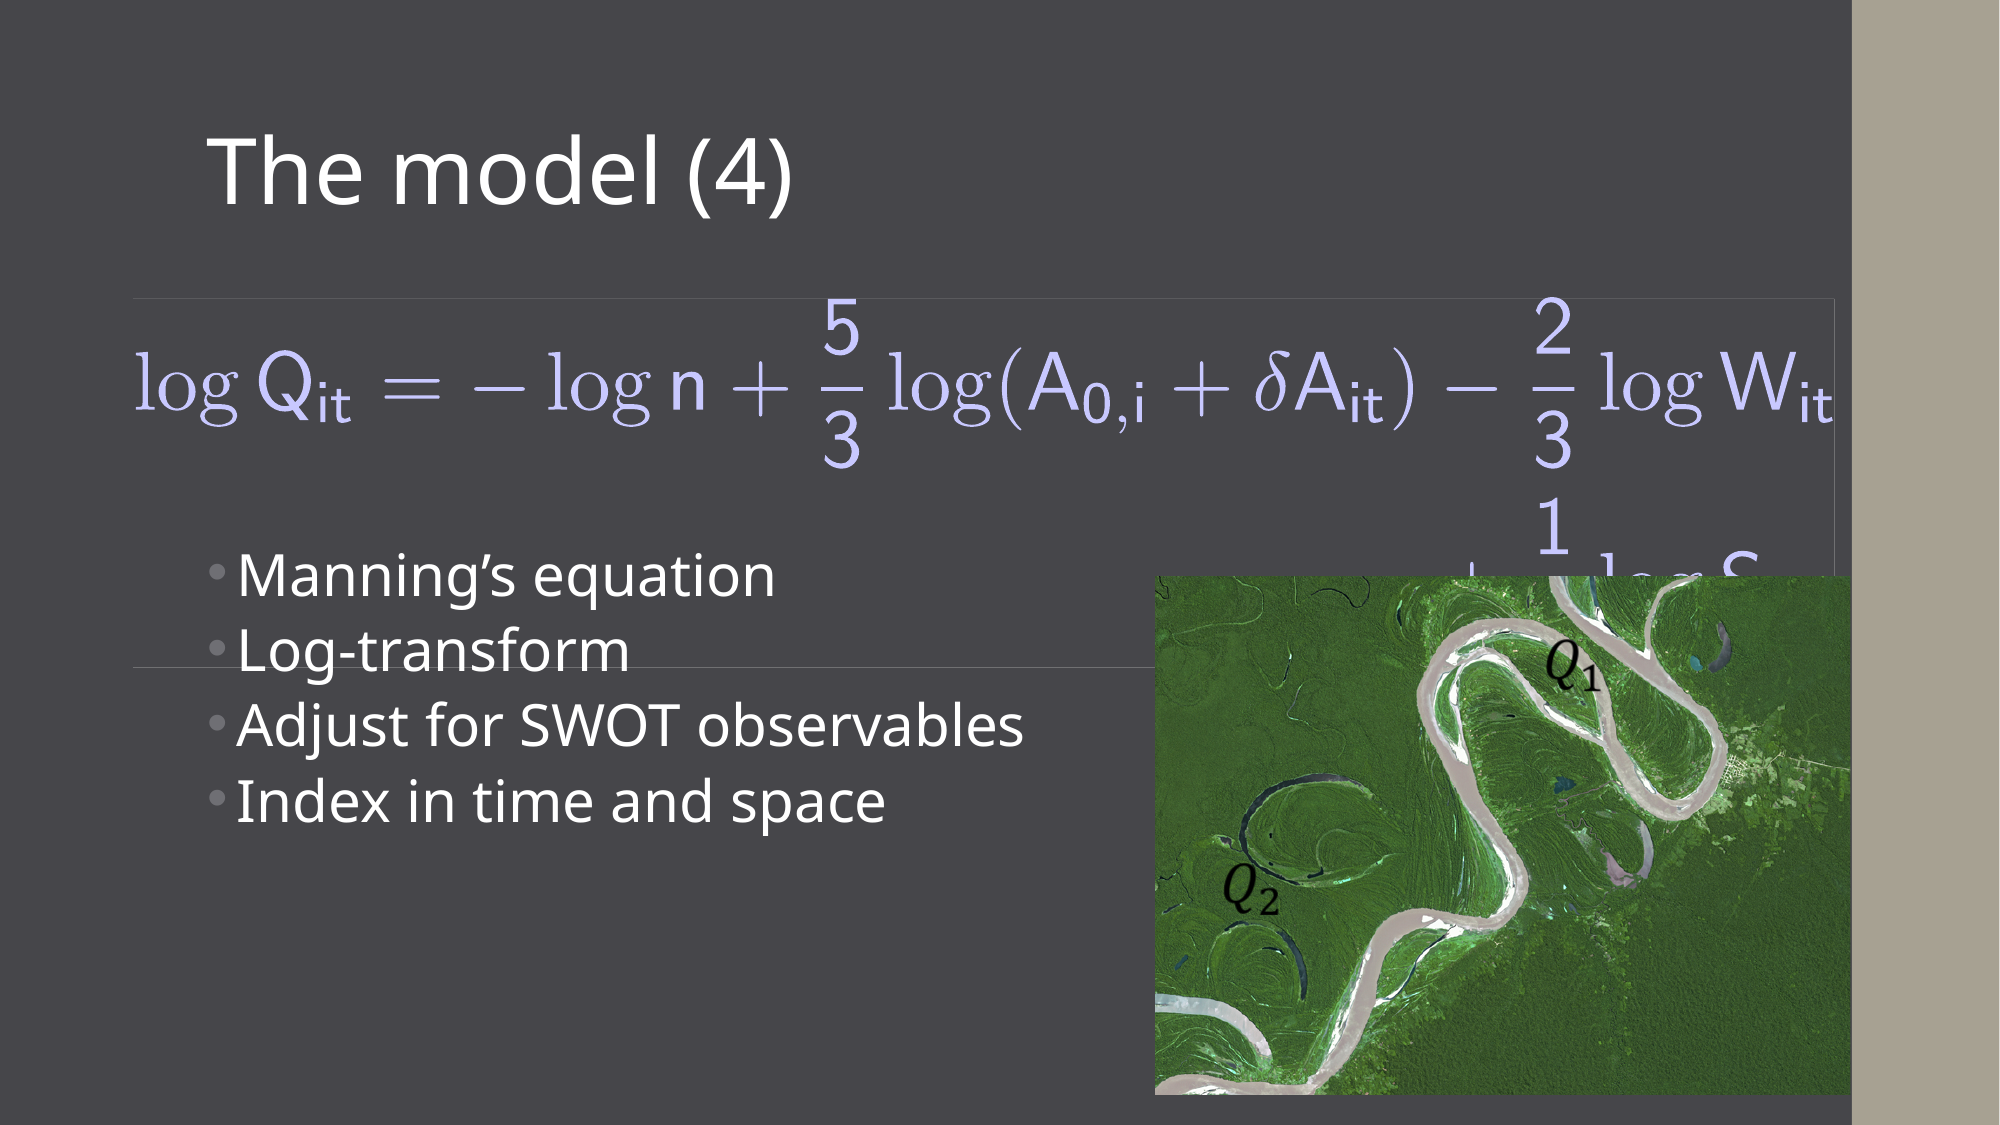

# The model (4)
Manning’s equation
Log-transform
Adjust for SWOT observables
Index in time and space